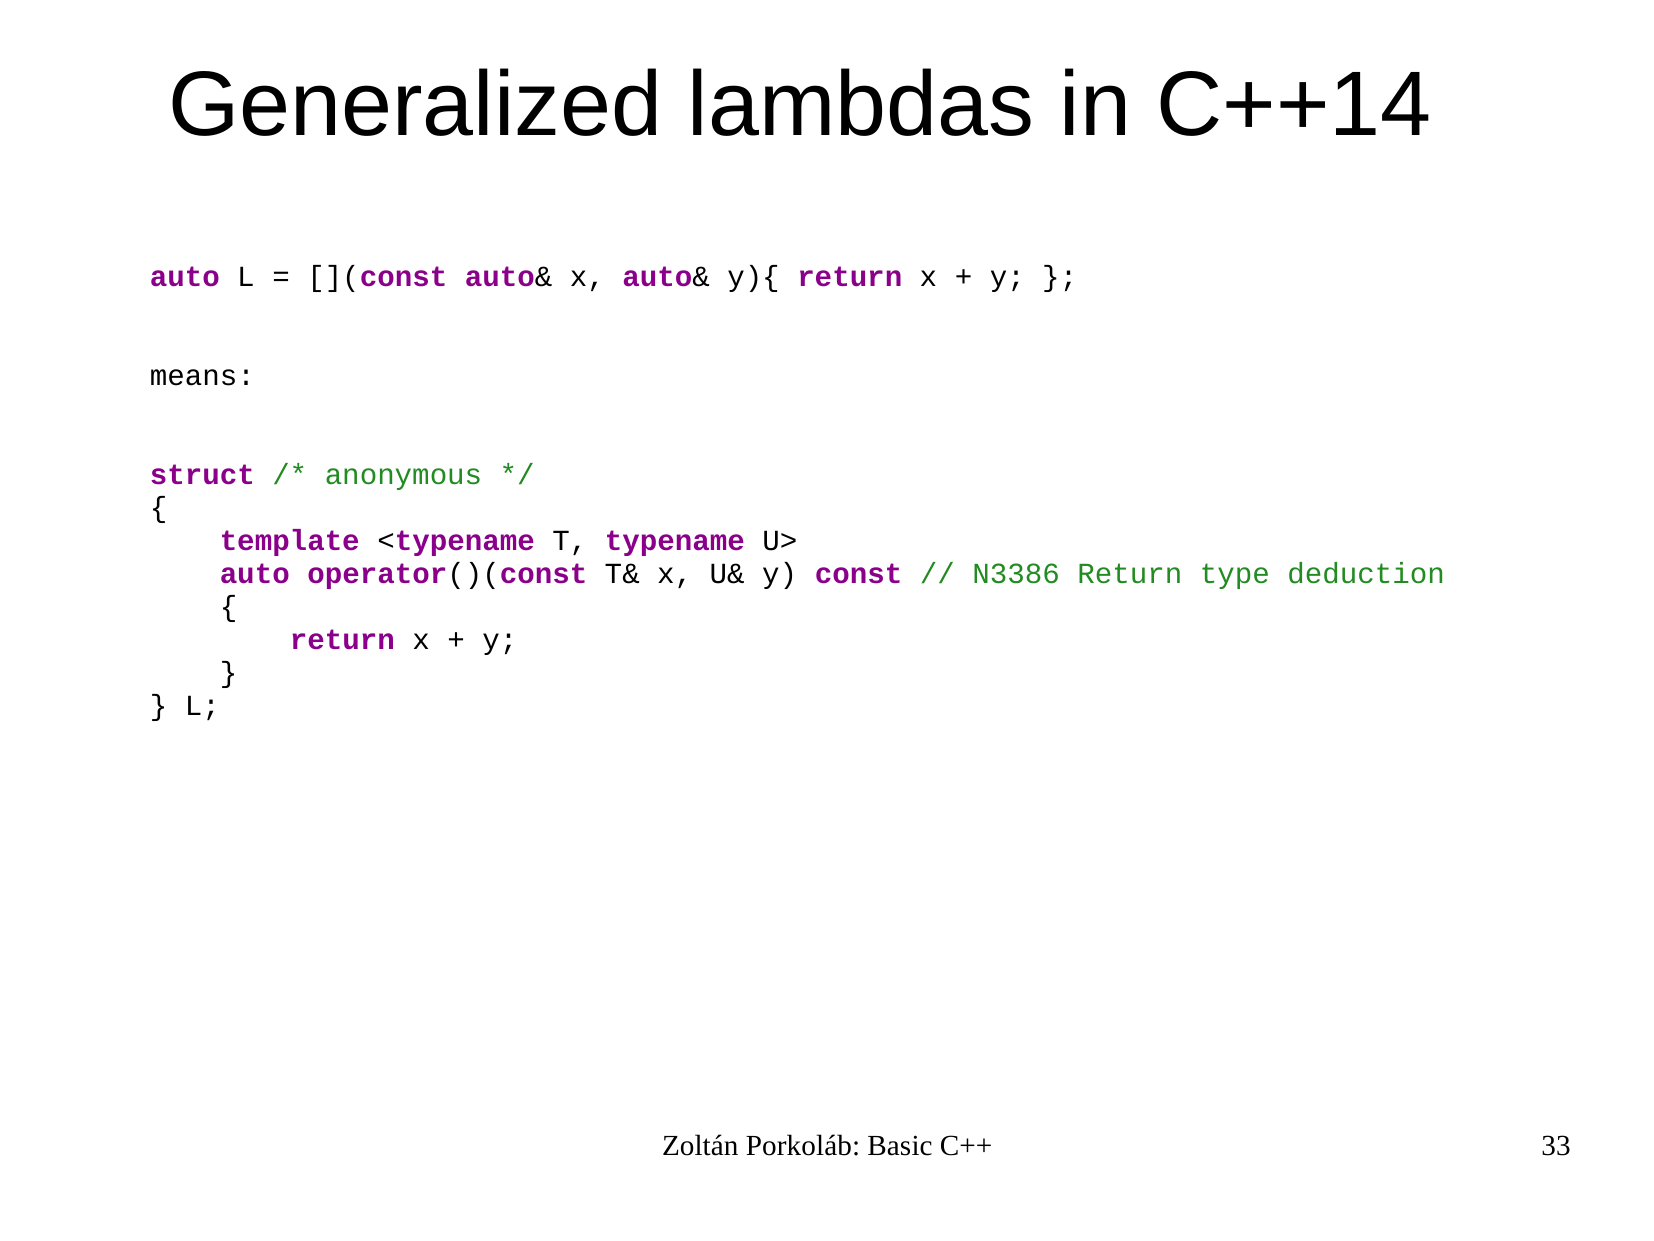

# Generalized lambdas in C++14
auto L = [](const auto& x, auto& y){ return x + y; };
means:
struct /* anonymous */
{
 template <typename T, typename U>
 auto operator()(const T& x, U& y) const // N3386 Return type deduction
 {
 return x + y;
 }
} L;
Zoltán Porkoláb: Basic C++
33